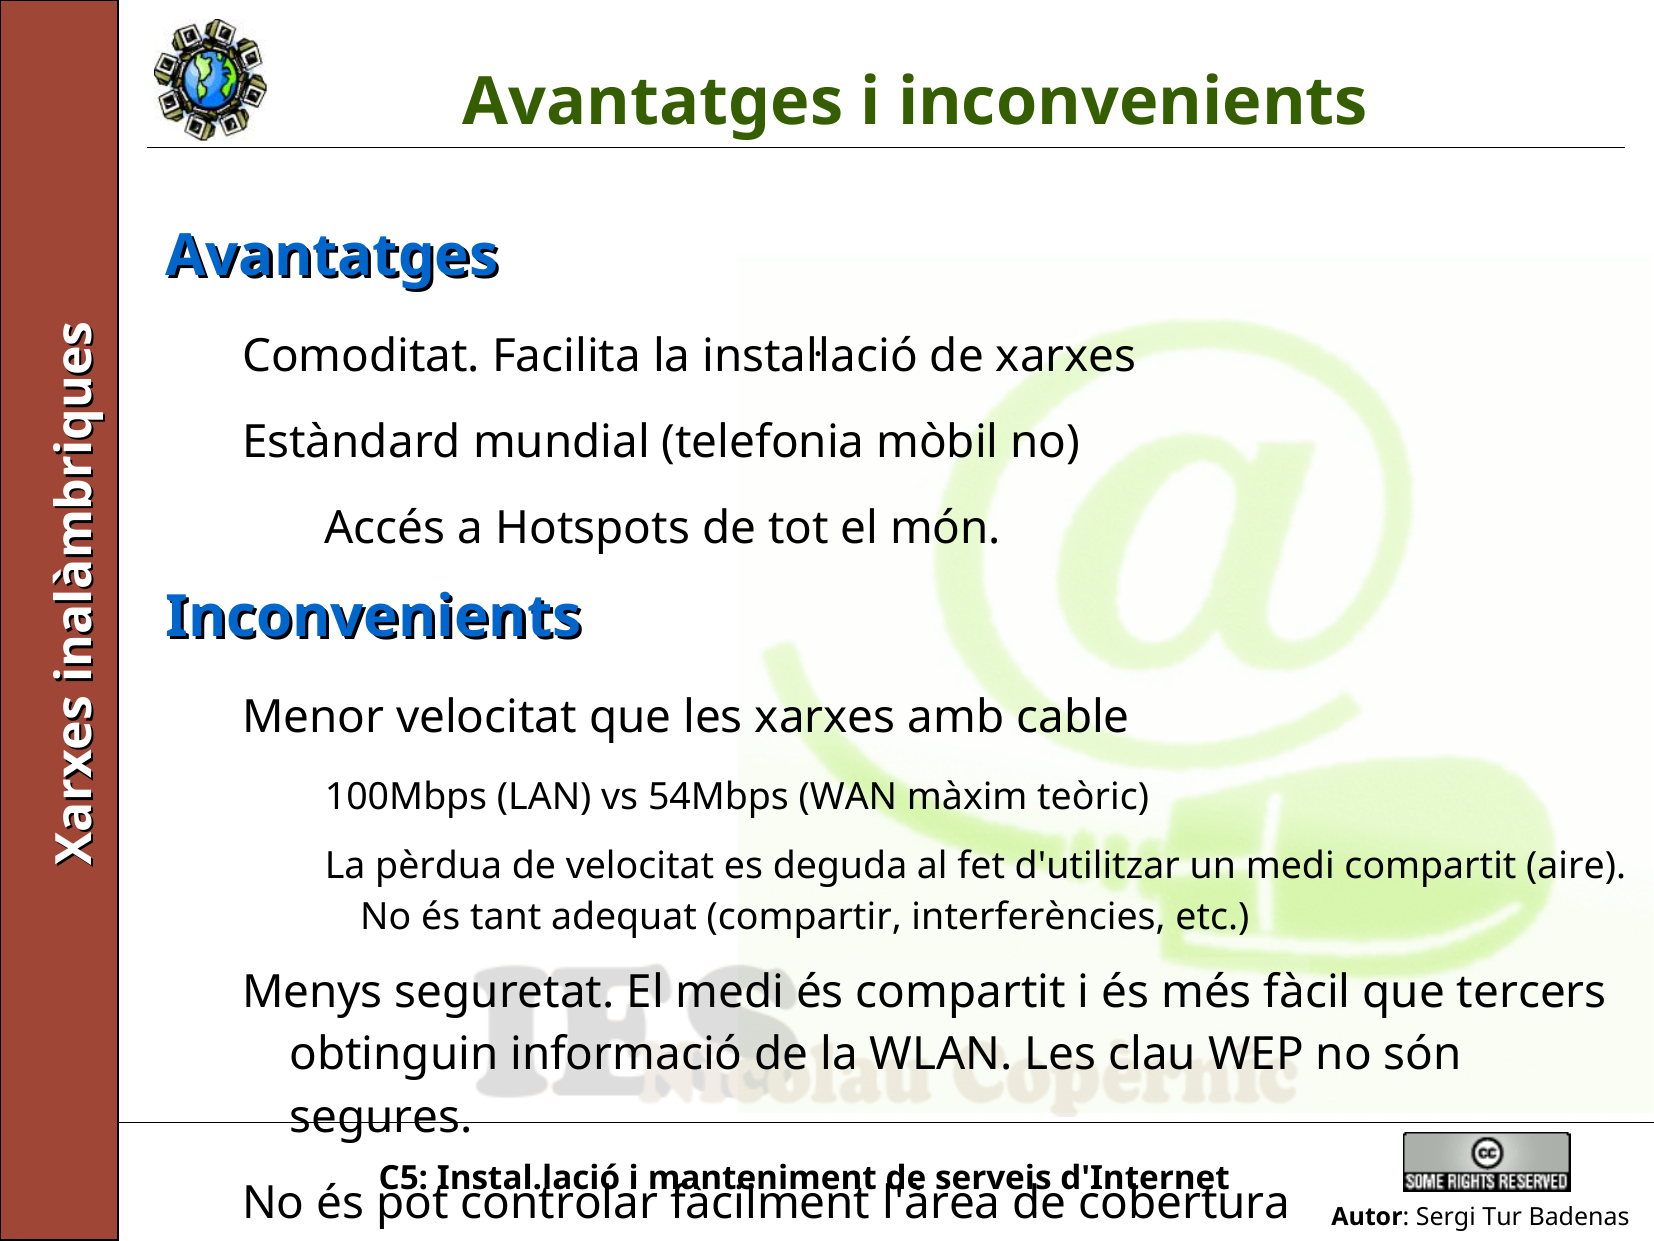

# Avantatges i inconvenients
Avantatges
Comoditat. Facilita la instal·lació de xarxes
Estàndard mundial (telefonia mòbil no)
Accés a Hotspots de tot el món.
Inconvenients
Menor velocitat que les xarxes amb cable
100Mbps (LAN) vs 54Mbps (WAN màxim teòric)
La pèrdua de velocitat es deguda al fet d'utilitzar un medi compartit (aire). No és tant adequat (compartir, interferències, etc.)
Menys seguretat. El medi és compartit i és més fàcil que tercers obtinguin informació de la WLAN. Les clau WEP no són segures.
No és pot controlar fàcilment l'àrea de cobertura
No és compatibles amb altres tecnologies sense fils: Bluetooth, GPRS, UMTS, etc.